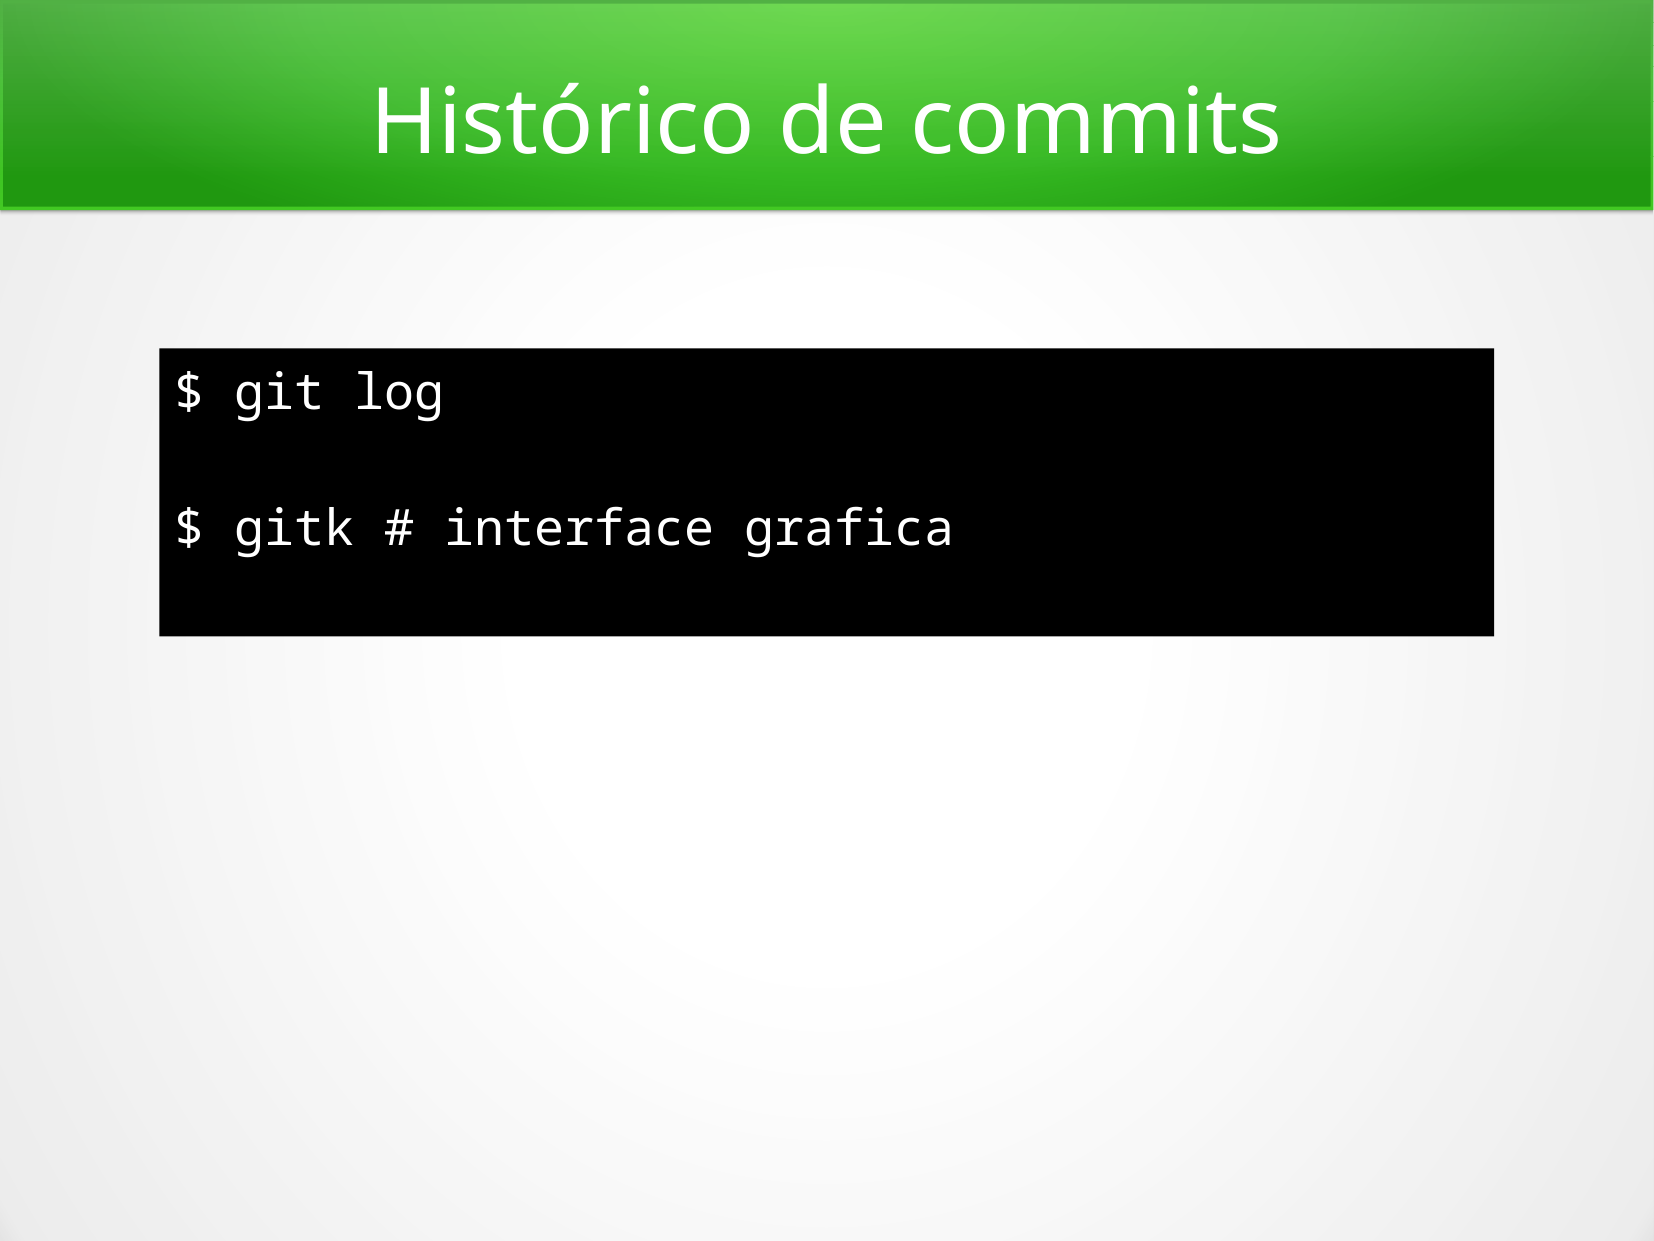

# Histórico de commits
$ git log
$ gitk # interface grafica